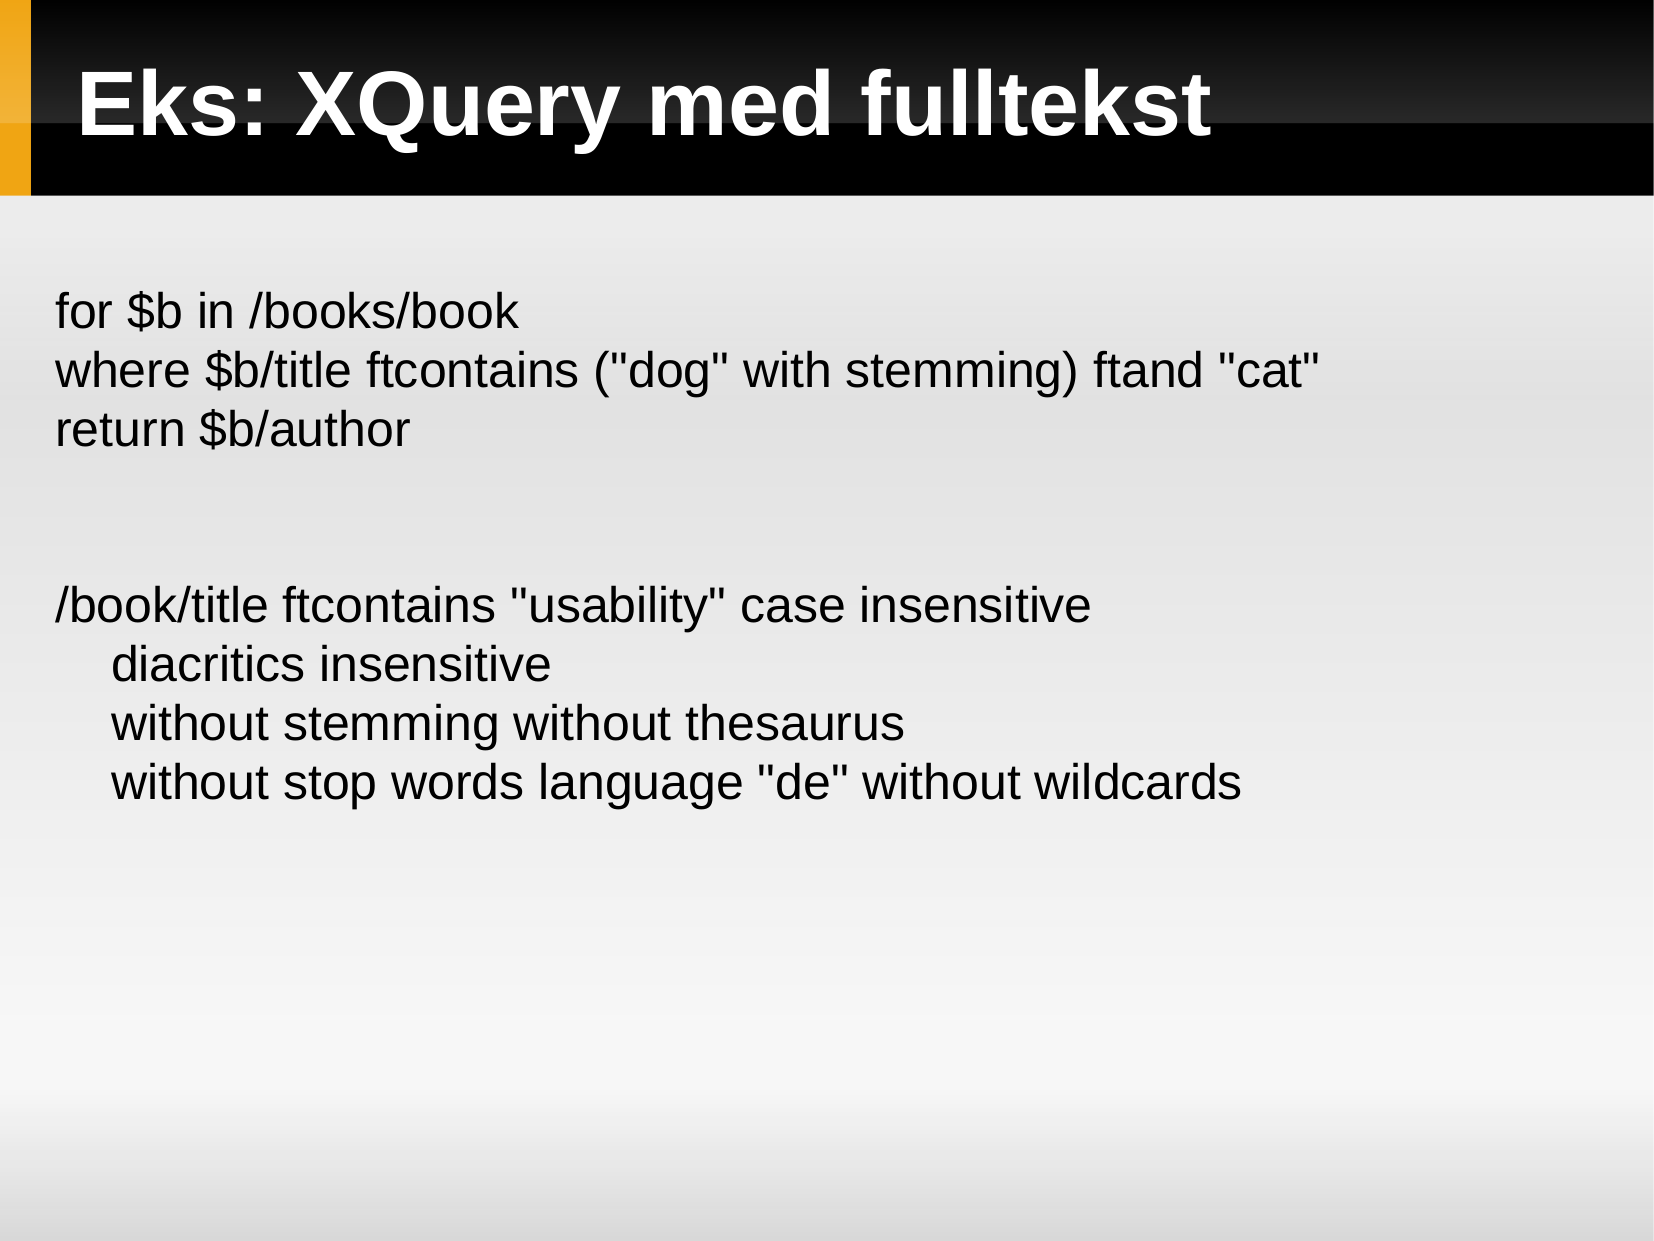

# Eks: XQuery med fulltekst
for $b in /books/book
where $b/title ftcontains ("dog" with stemming) ftand "cat"
return $b/author
/book/title ftcontains "usability" case insensitive
 diacritics insensitive
 without stemming without thesaurus
 without stop words language "de" without wildcards